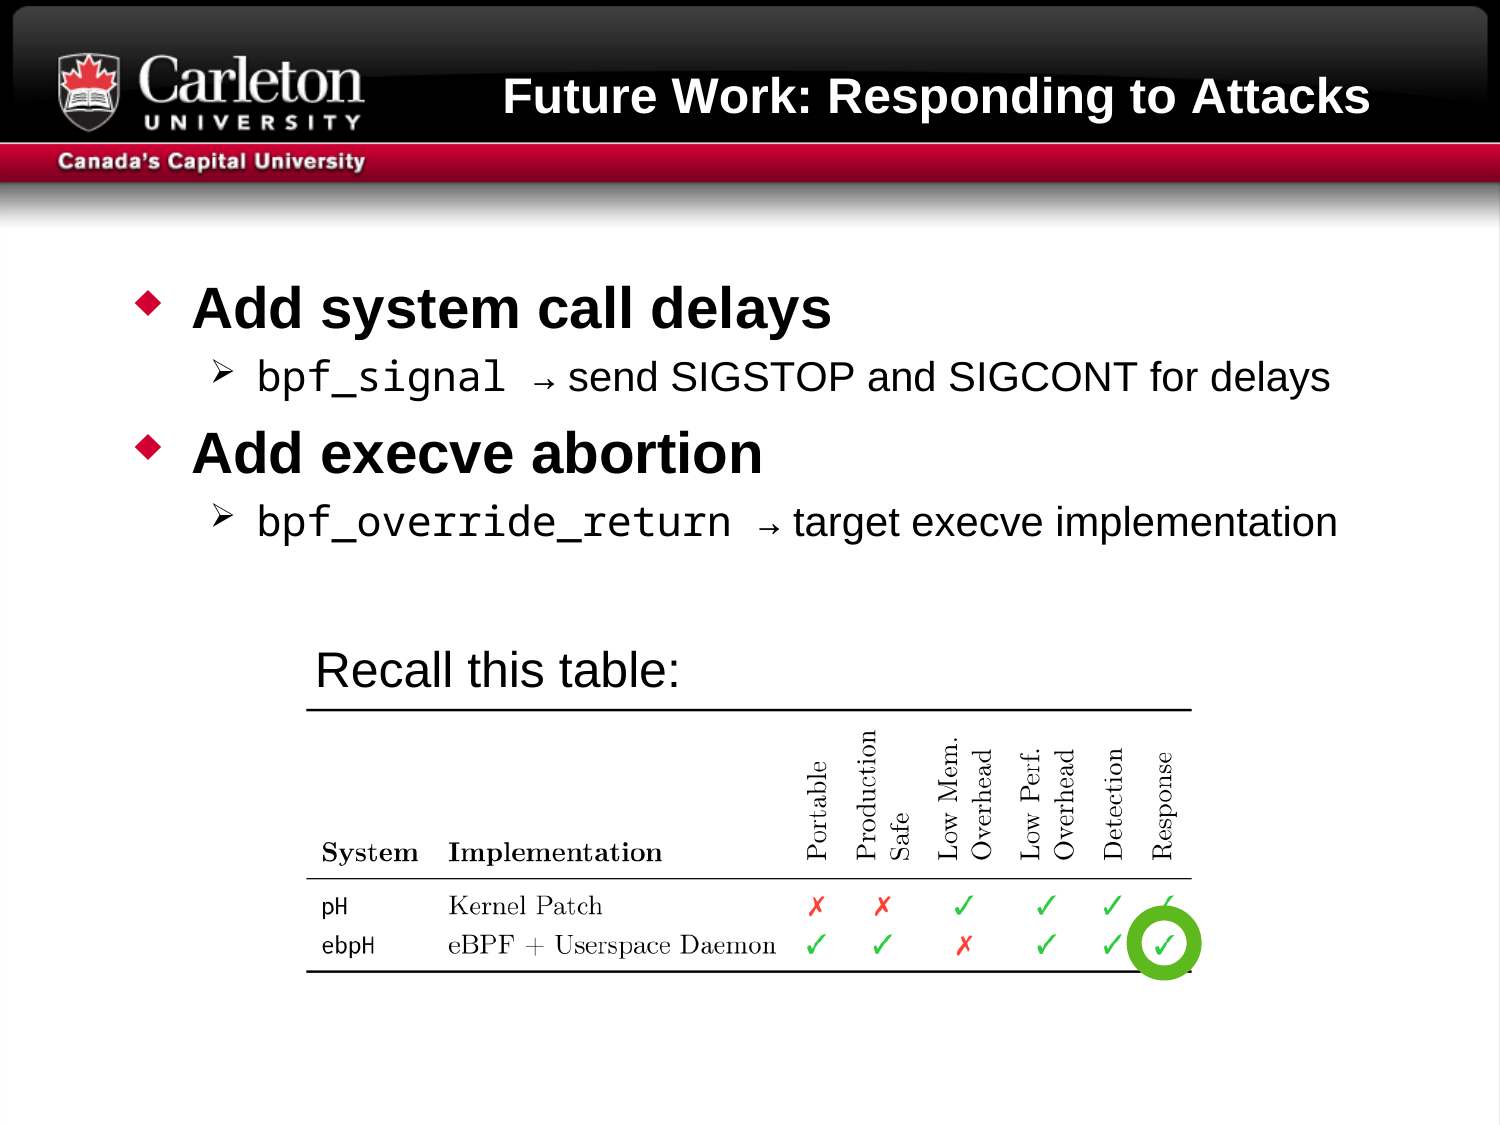

# Future Work: Responding to Attacks
Add system call delays
bpf_signal → send SIGSTOP and SIGCONT for delays
Add execve abortion
bpf_override_return → target execve implementation
Recall this table: